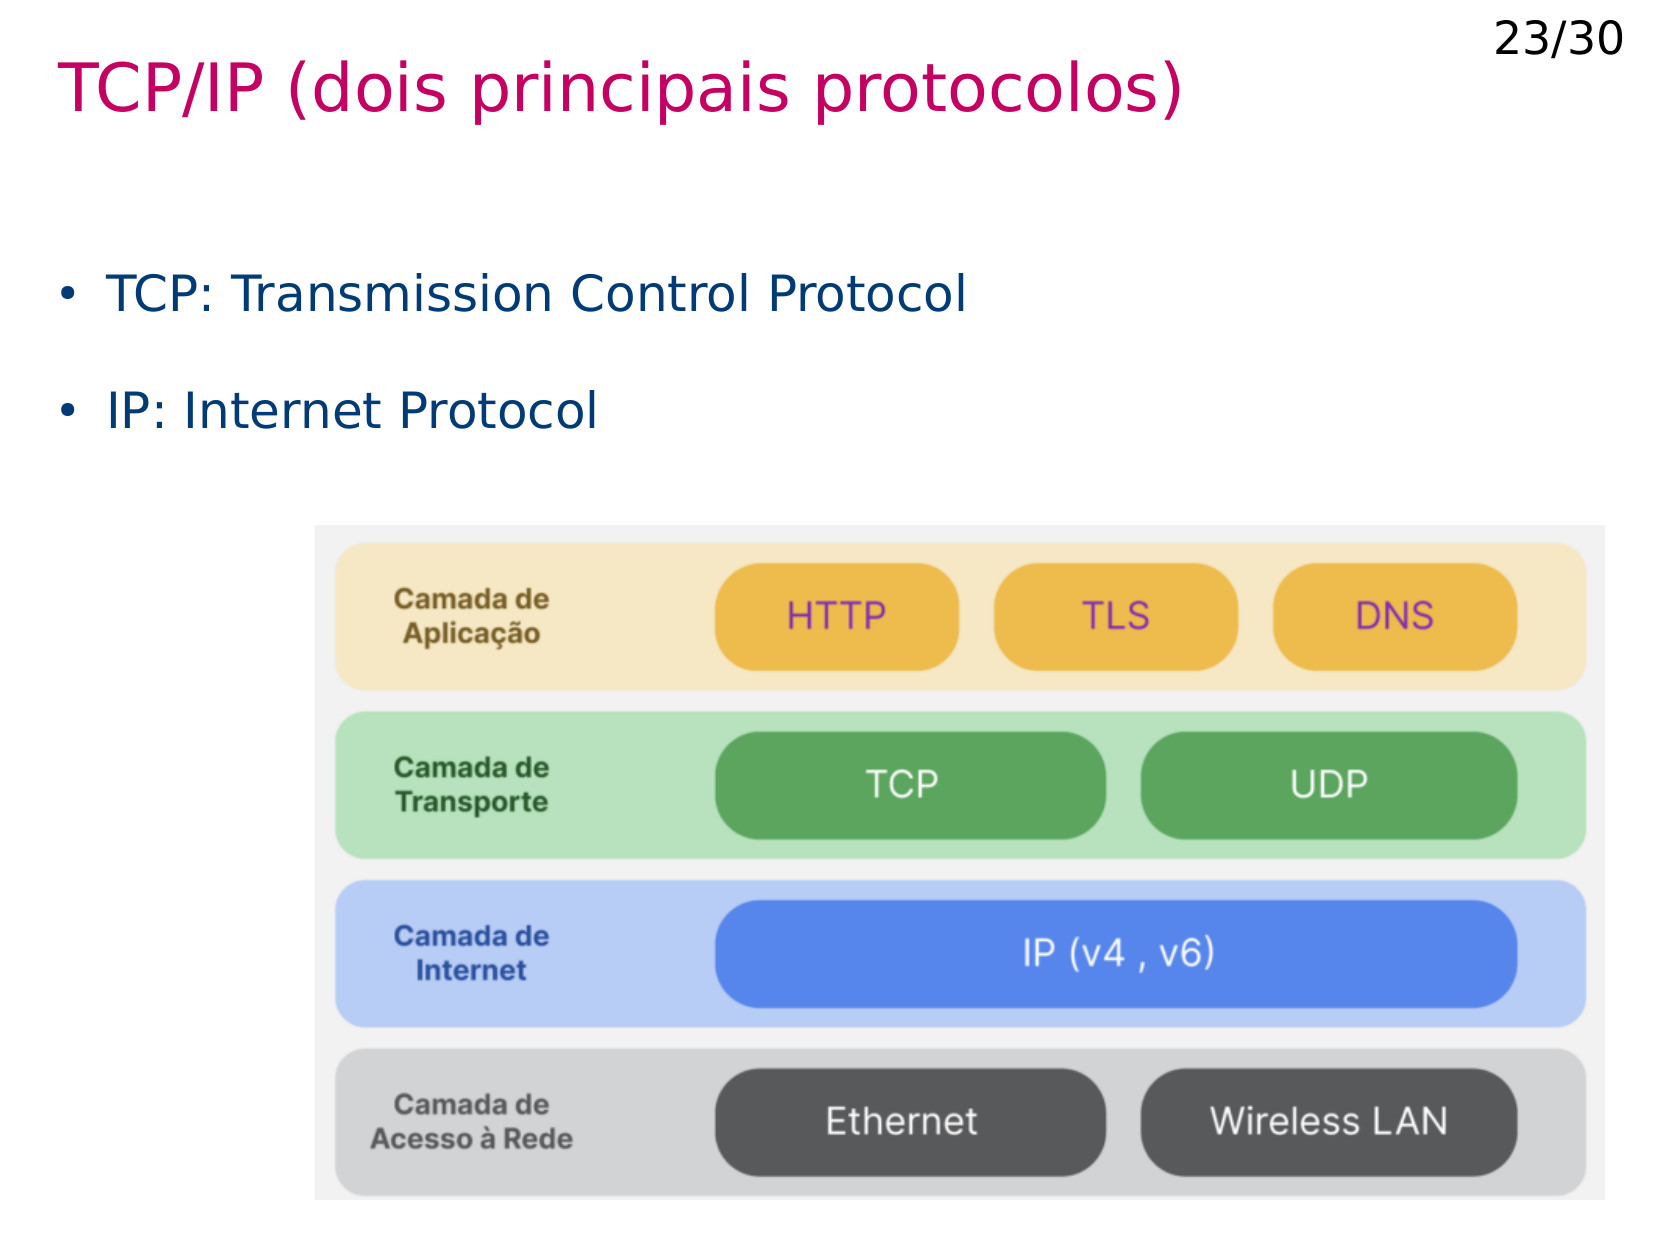

23
# TCP/IP (dois principais protocolos)
TCP: Transmission Control Protocol
IP: Internet Protocol